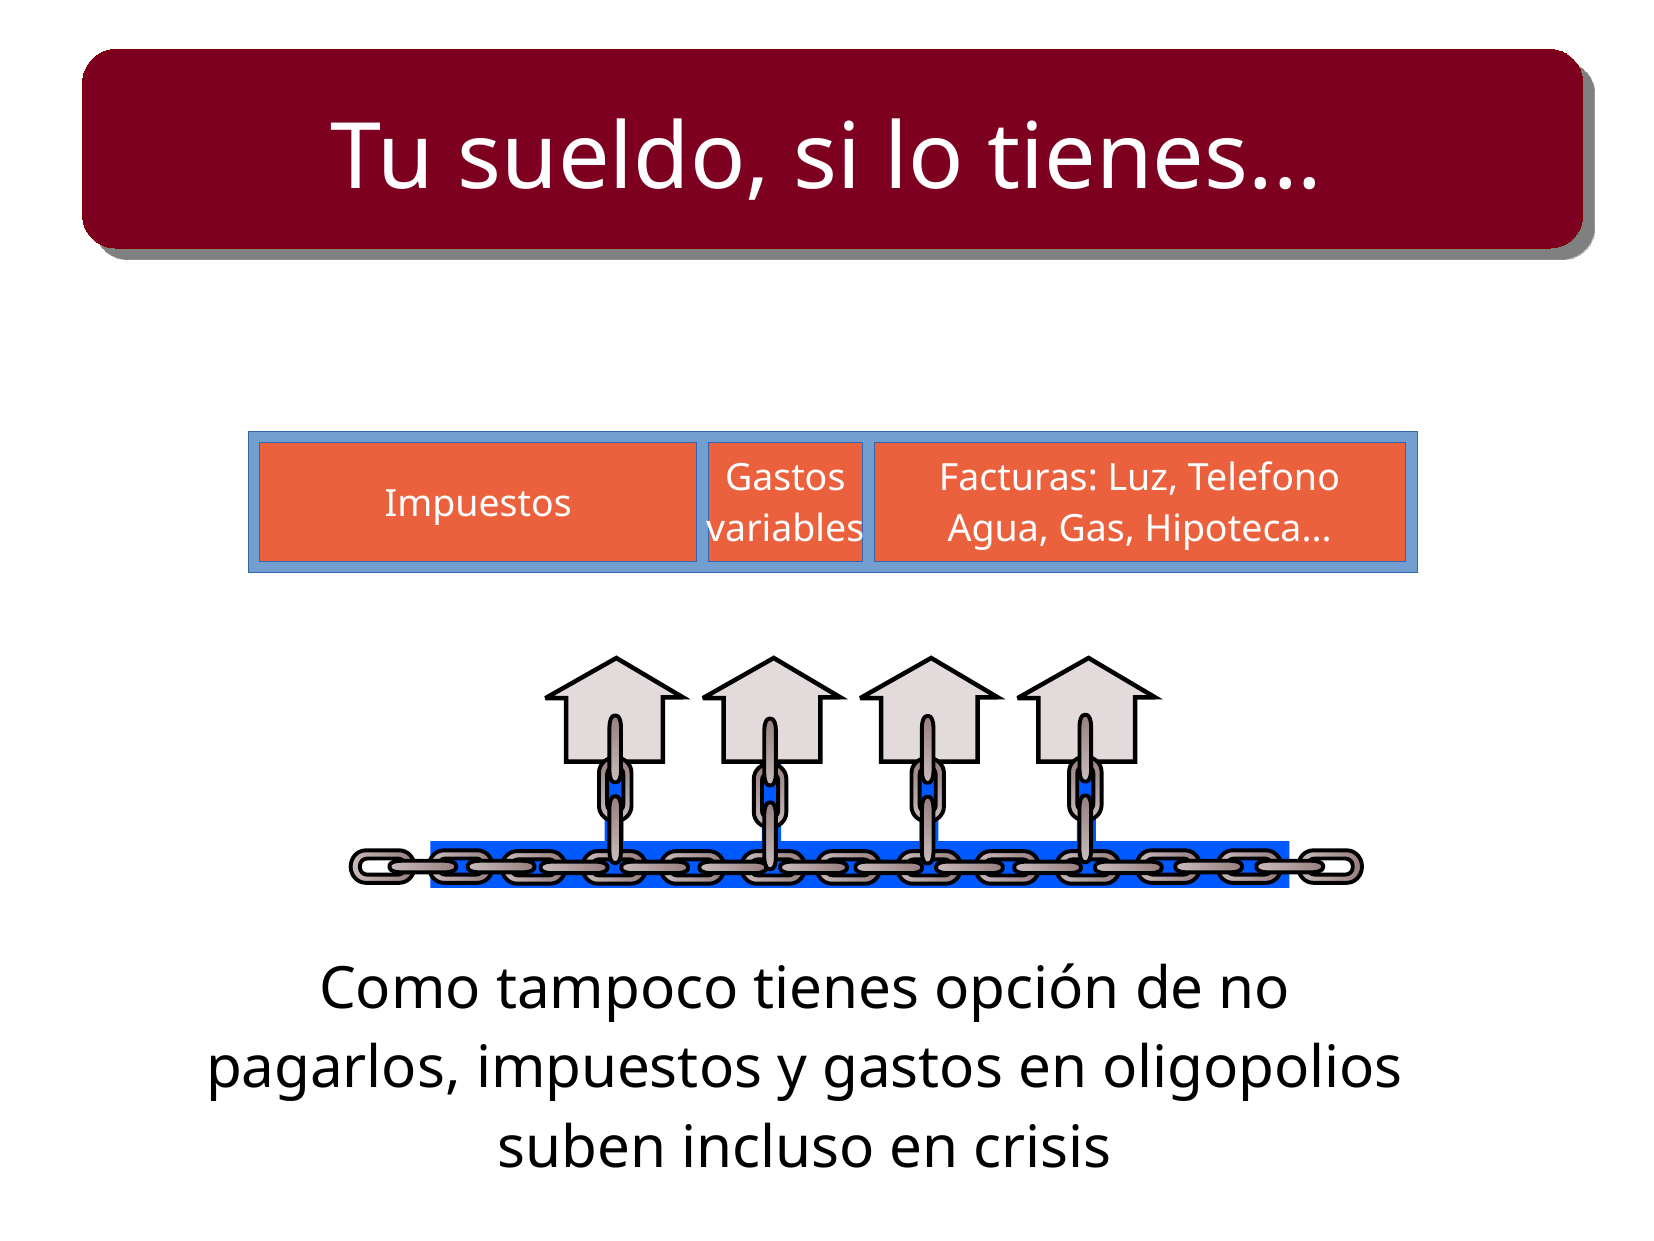

# Tu sueldo, si lo tienes...
Impuestos
Gastos
variables
Facturas: Luz, Telefono
Agua, Gas, Hipoteca...
Como tampoco tienes opción de no pagarlos, impuestos y gastos en oligopolios suben incluso en crisis